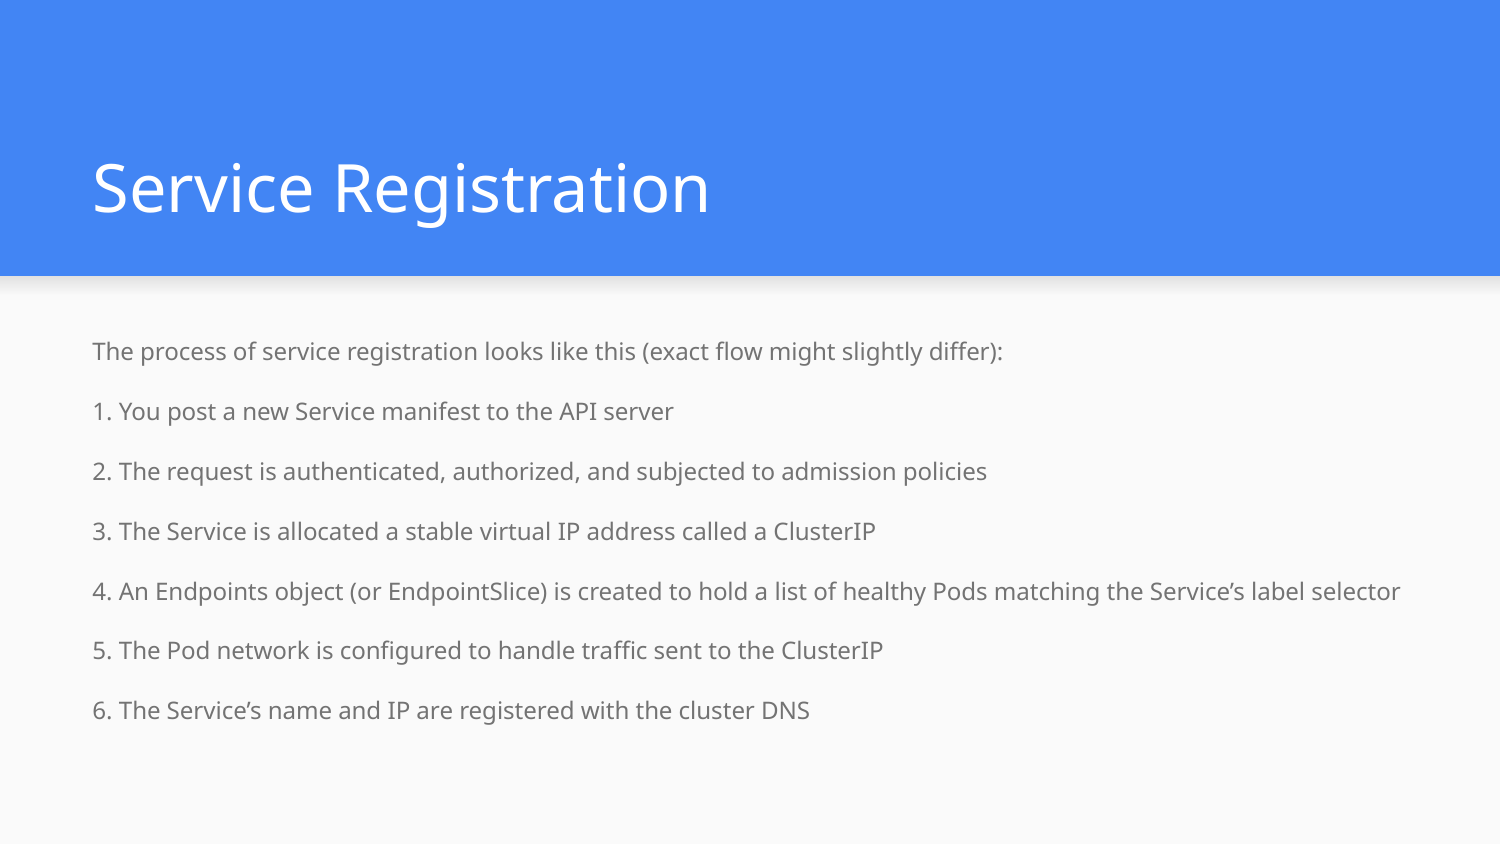

# Service Registration
The process of service registration looks like this (exact flow might slightly differ):
1. You post a new Service manifest to the API server
2. The request is authenticated, authorized, and subjected to admission policies
3. The Service is allocated a stable virtual IP address called a ClusterIP
4. An Endpoints object (or EndpointSlice) is created to hold a list of healthy Pods matching the Service’s label selector
5. The Pod network is configured to handle traffic sent to the ClusterIP
6. The Service’s name and IP are registered with the cluster DNS